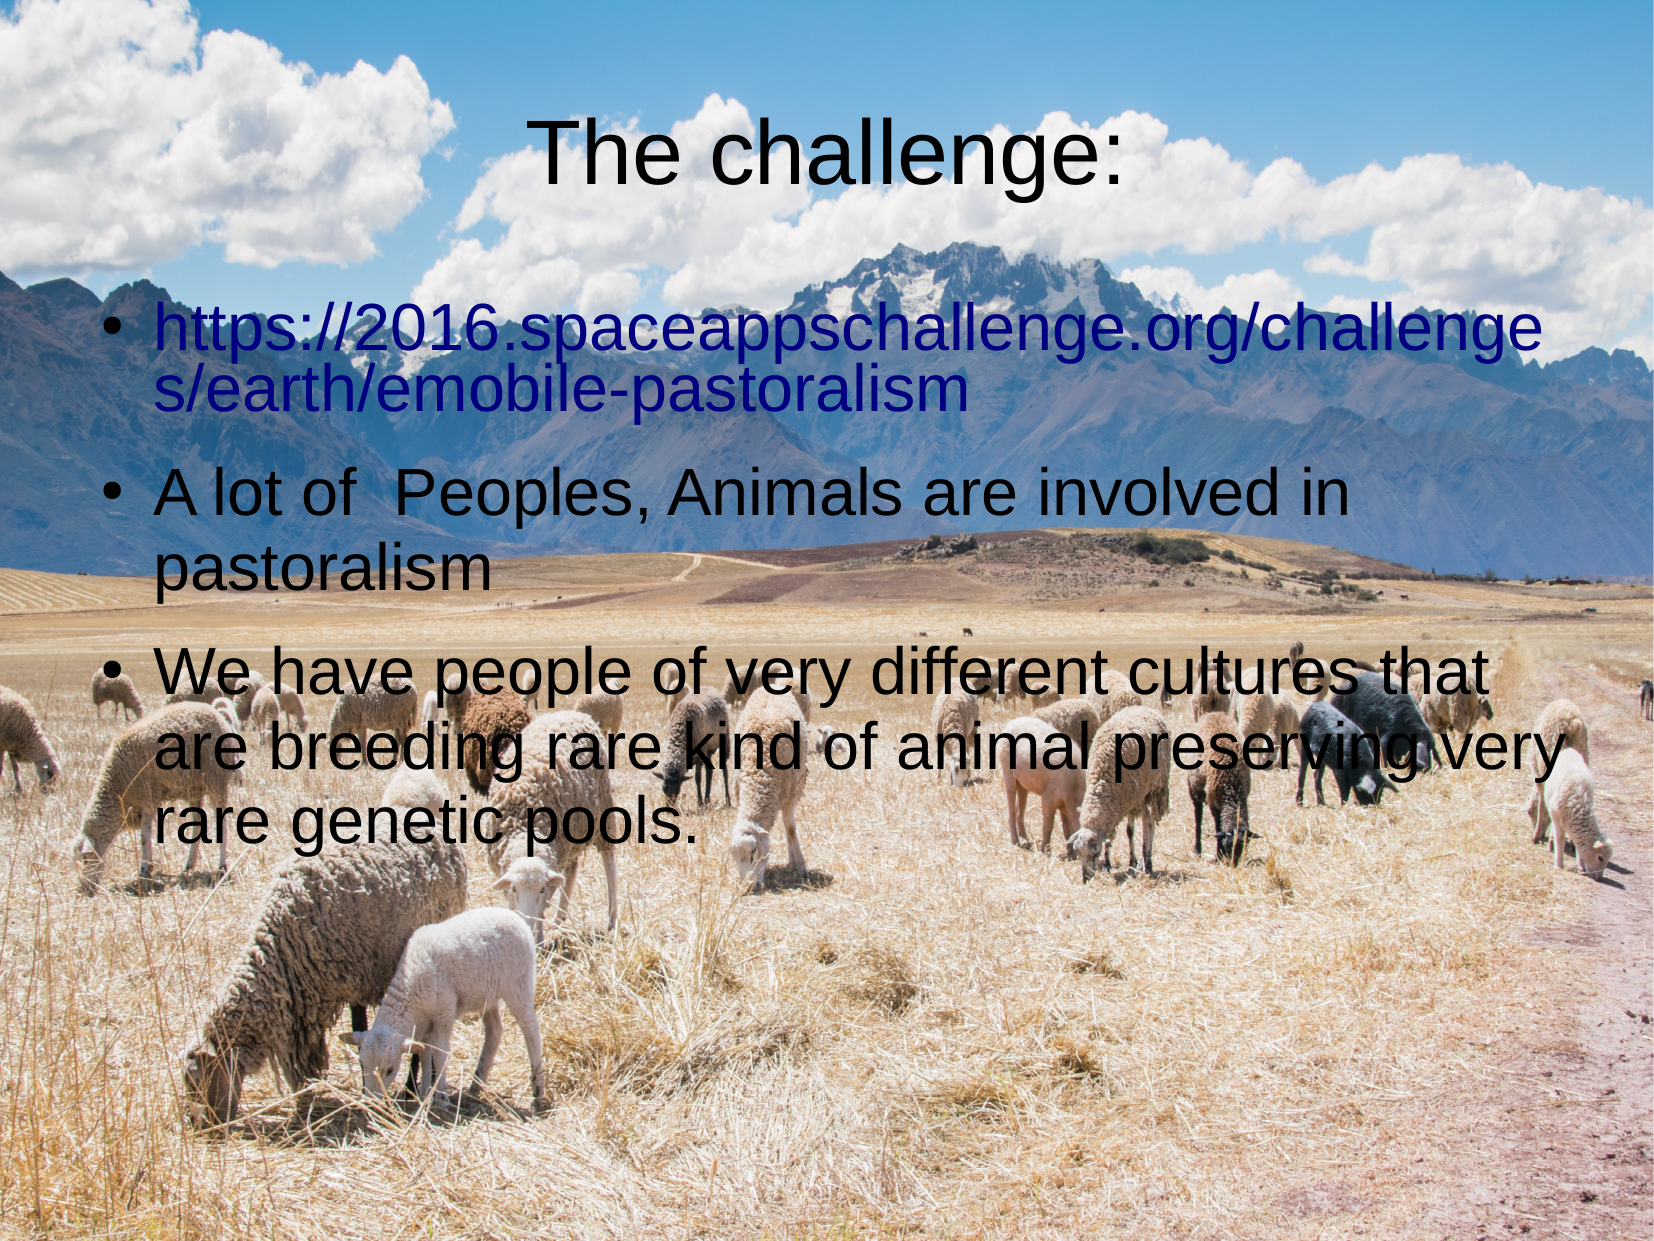

# The challenge:
https://2016.spaceappschallenge.org/challenges/earth/emobile-pastoralism
A lot of Peoples, Animals are involved in pastoralism
We have people of very different cultures that are breeding rare kind of animal preserving very rare genetic pools.